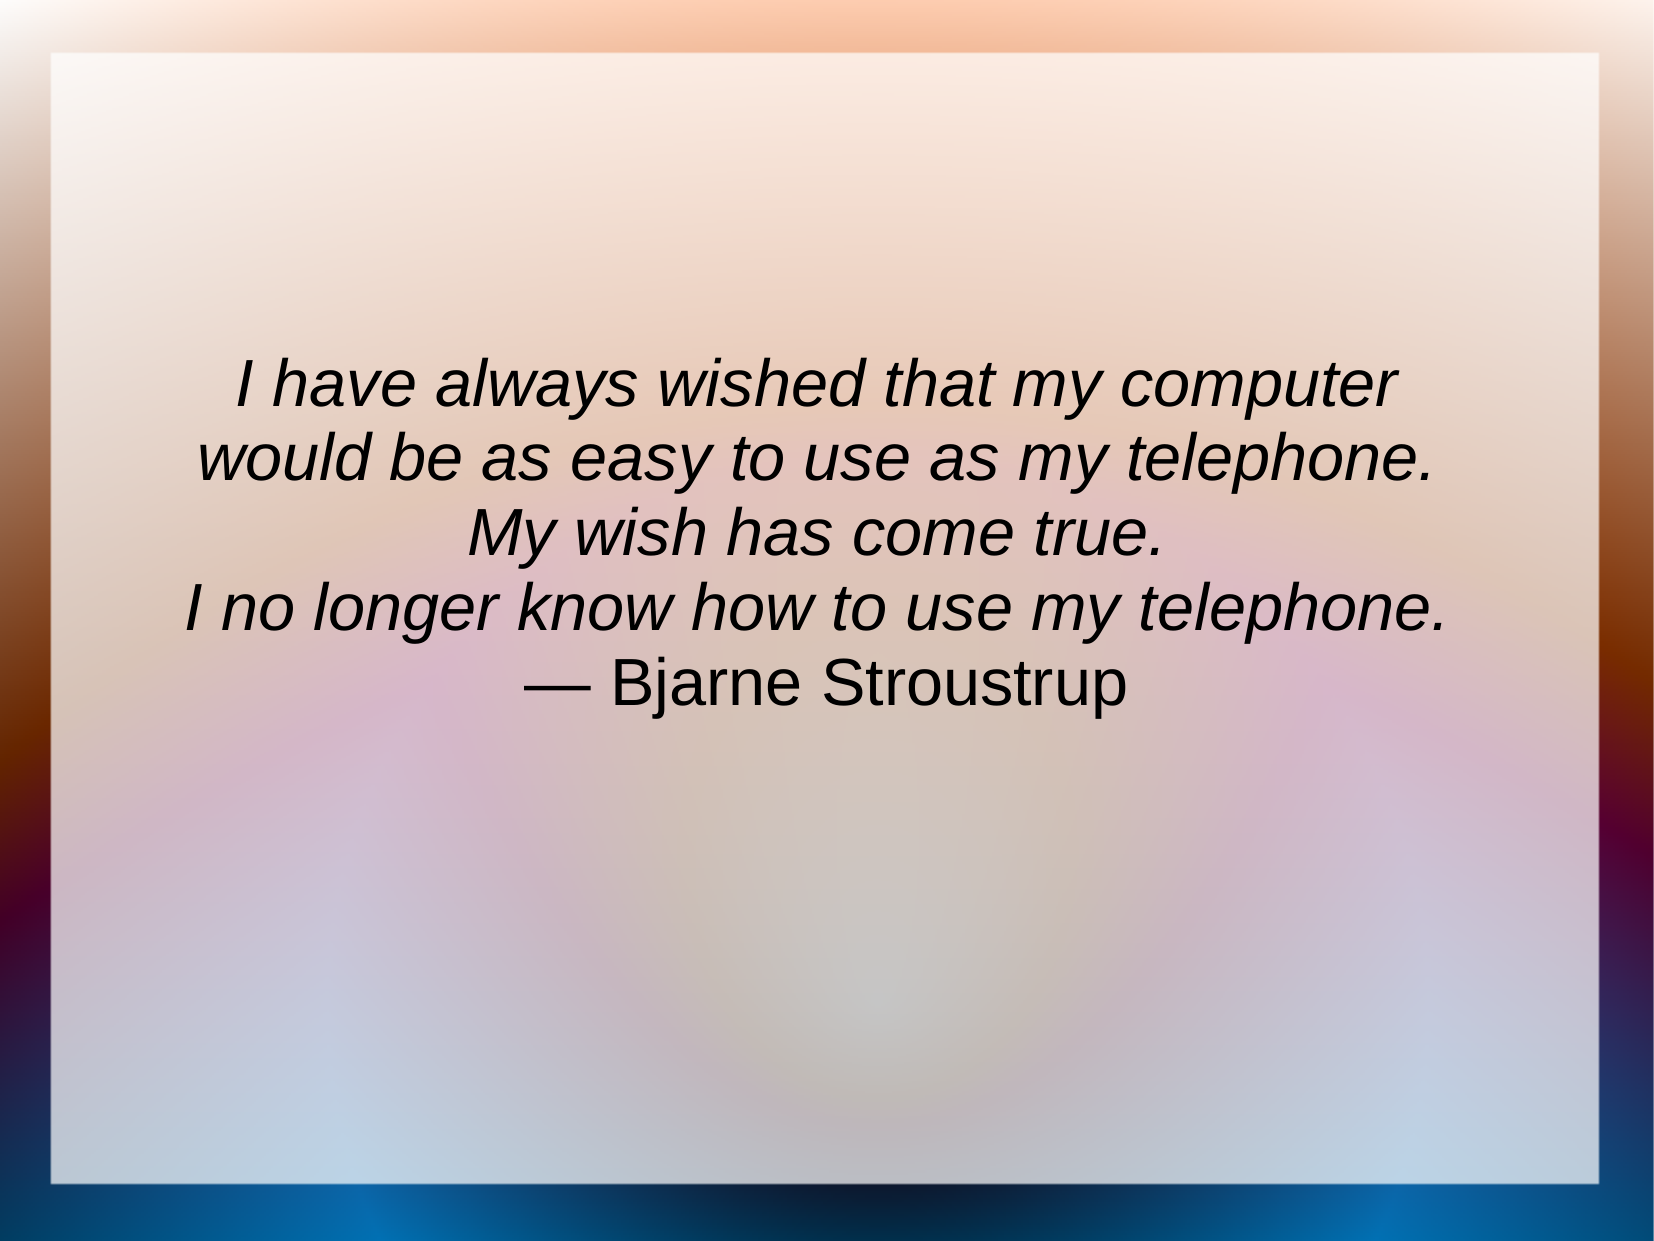

# I have always wished that my computer
would be as easy to use as my telephone.
My wish has come true.
I no longer know how to use my telephone.
— Bjarne Stroustrup